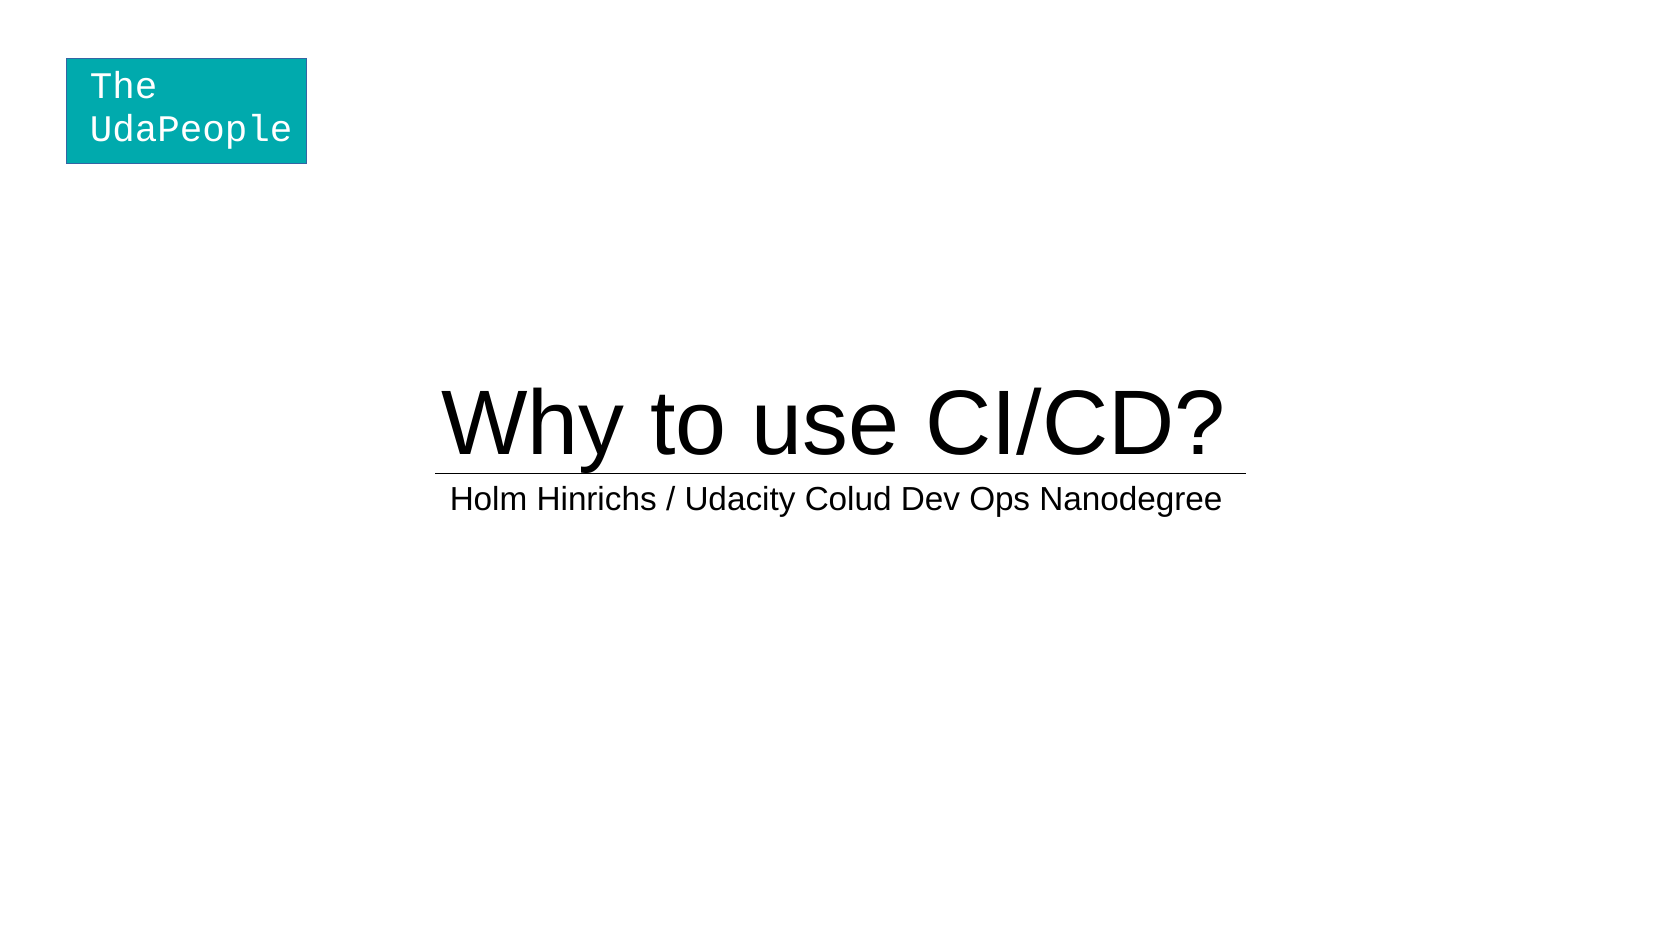

The
UdaPeople
# Why to use CI/CD?
Holm Hinrichs / Udacity Colud Dev Ops Nanodegree